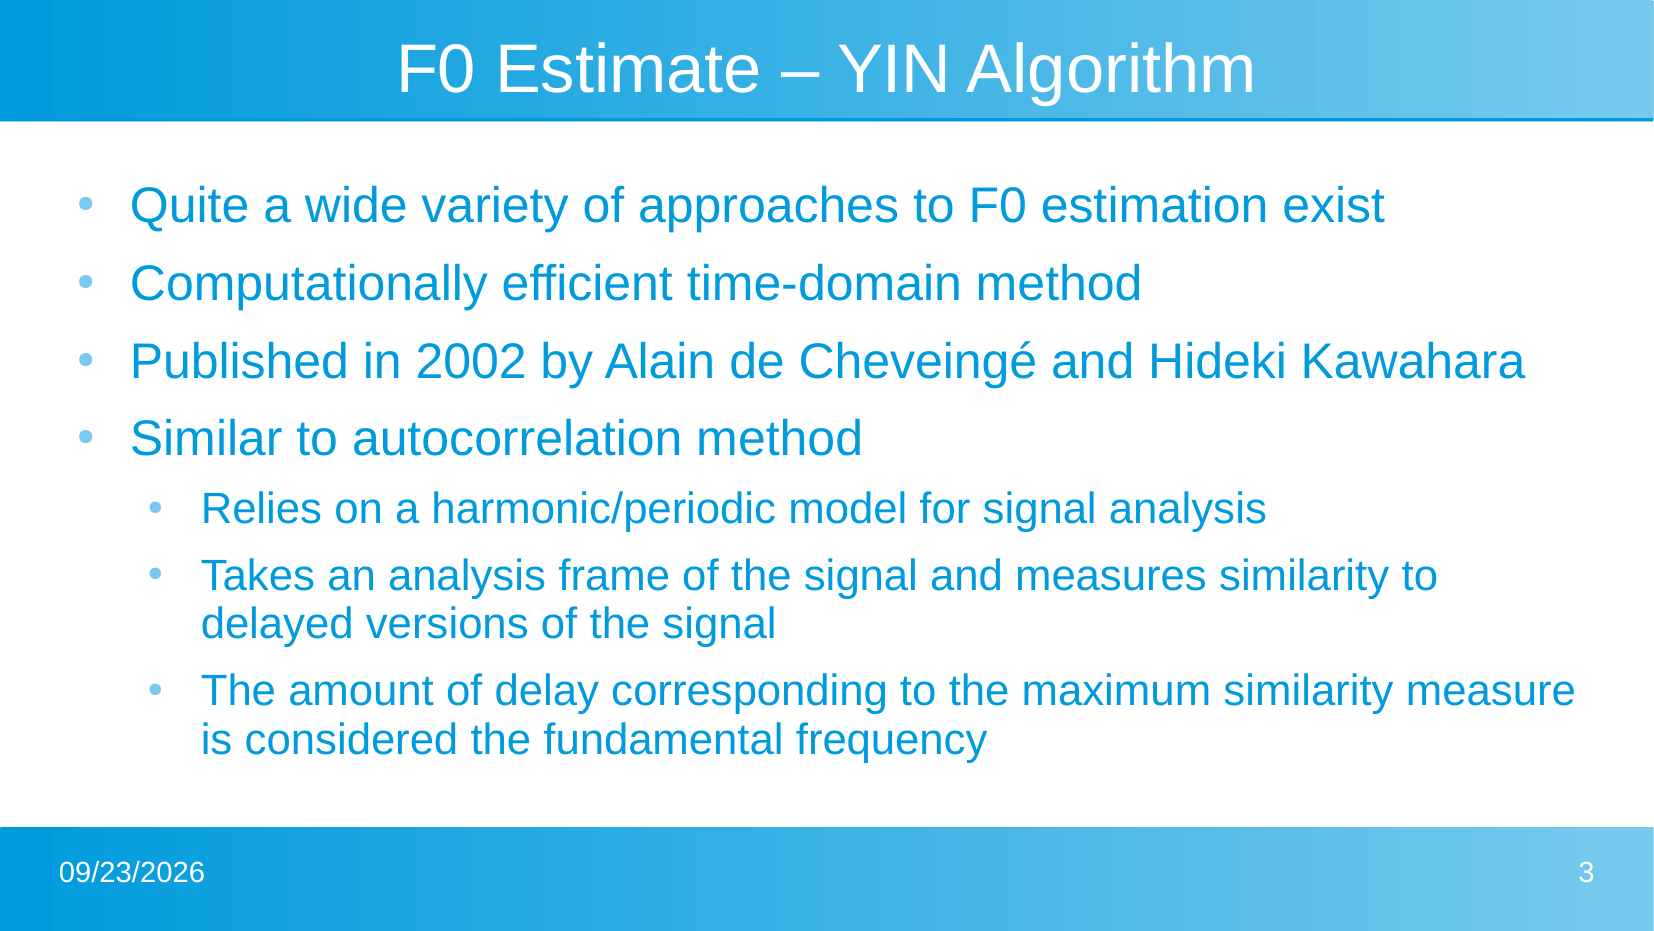

# F0 Estimate – YIN Algorithm
Quite a wide variety of approaches to F0 estimation exist
Computationally efficient time-domain method
Published in 2002 by Alain de Cheveingé and Hideki Kawahara
Similar to autocorrelation method
Relies on a harmonic/periodic model for signal analysis
Takes an analysis frame of the signal and measures similarity to delayed versions of the signal
The amount of delay corresponding to the maximum similarity measure is considered the fundamental frequency
3